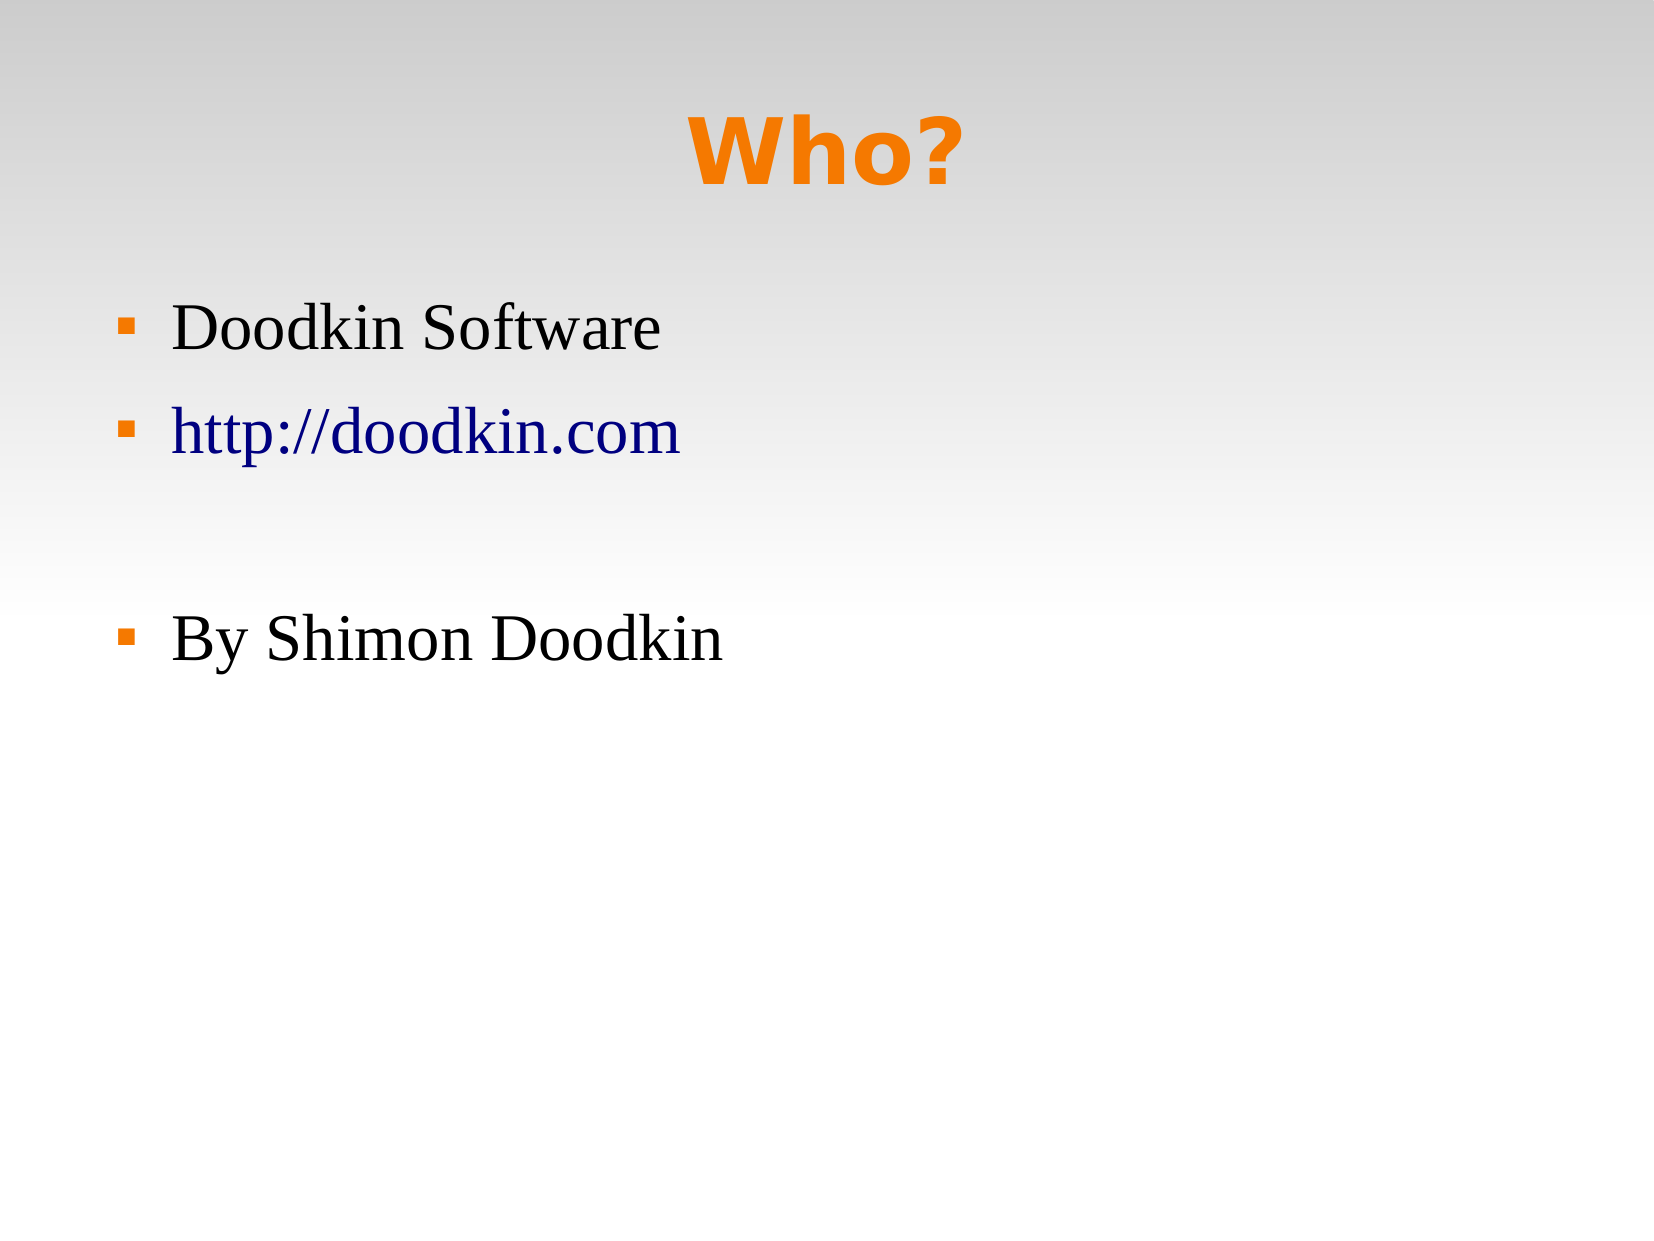

# Who?
Doodkin Software
http://doodkin.com
By Shimon Doodkin